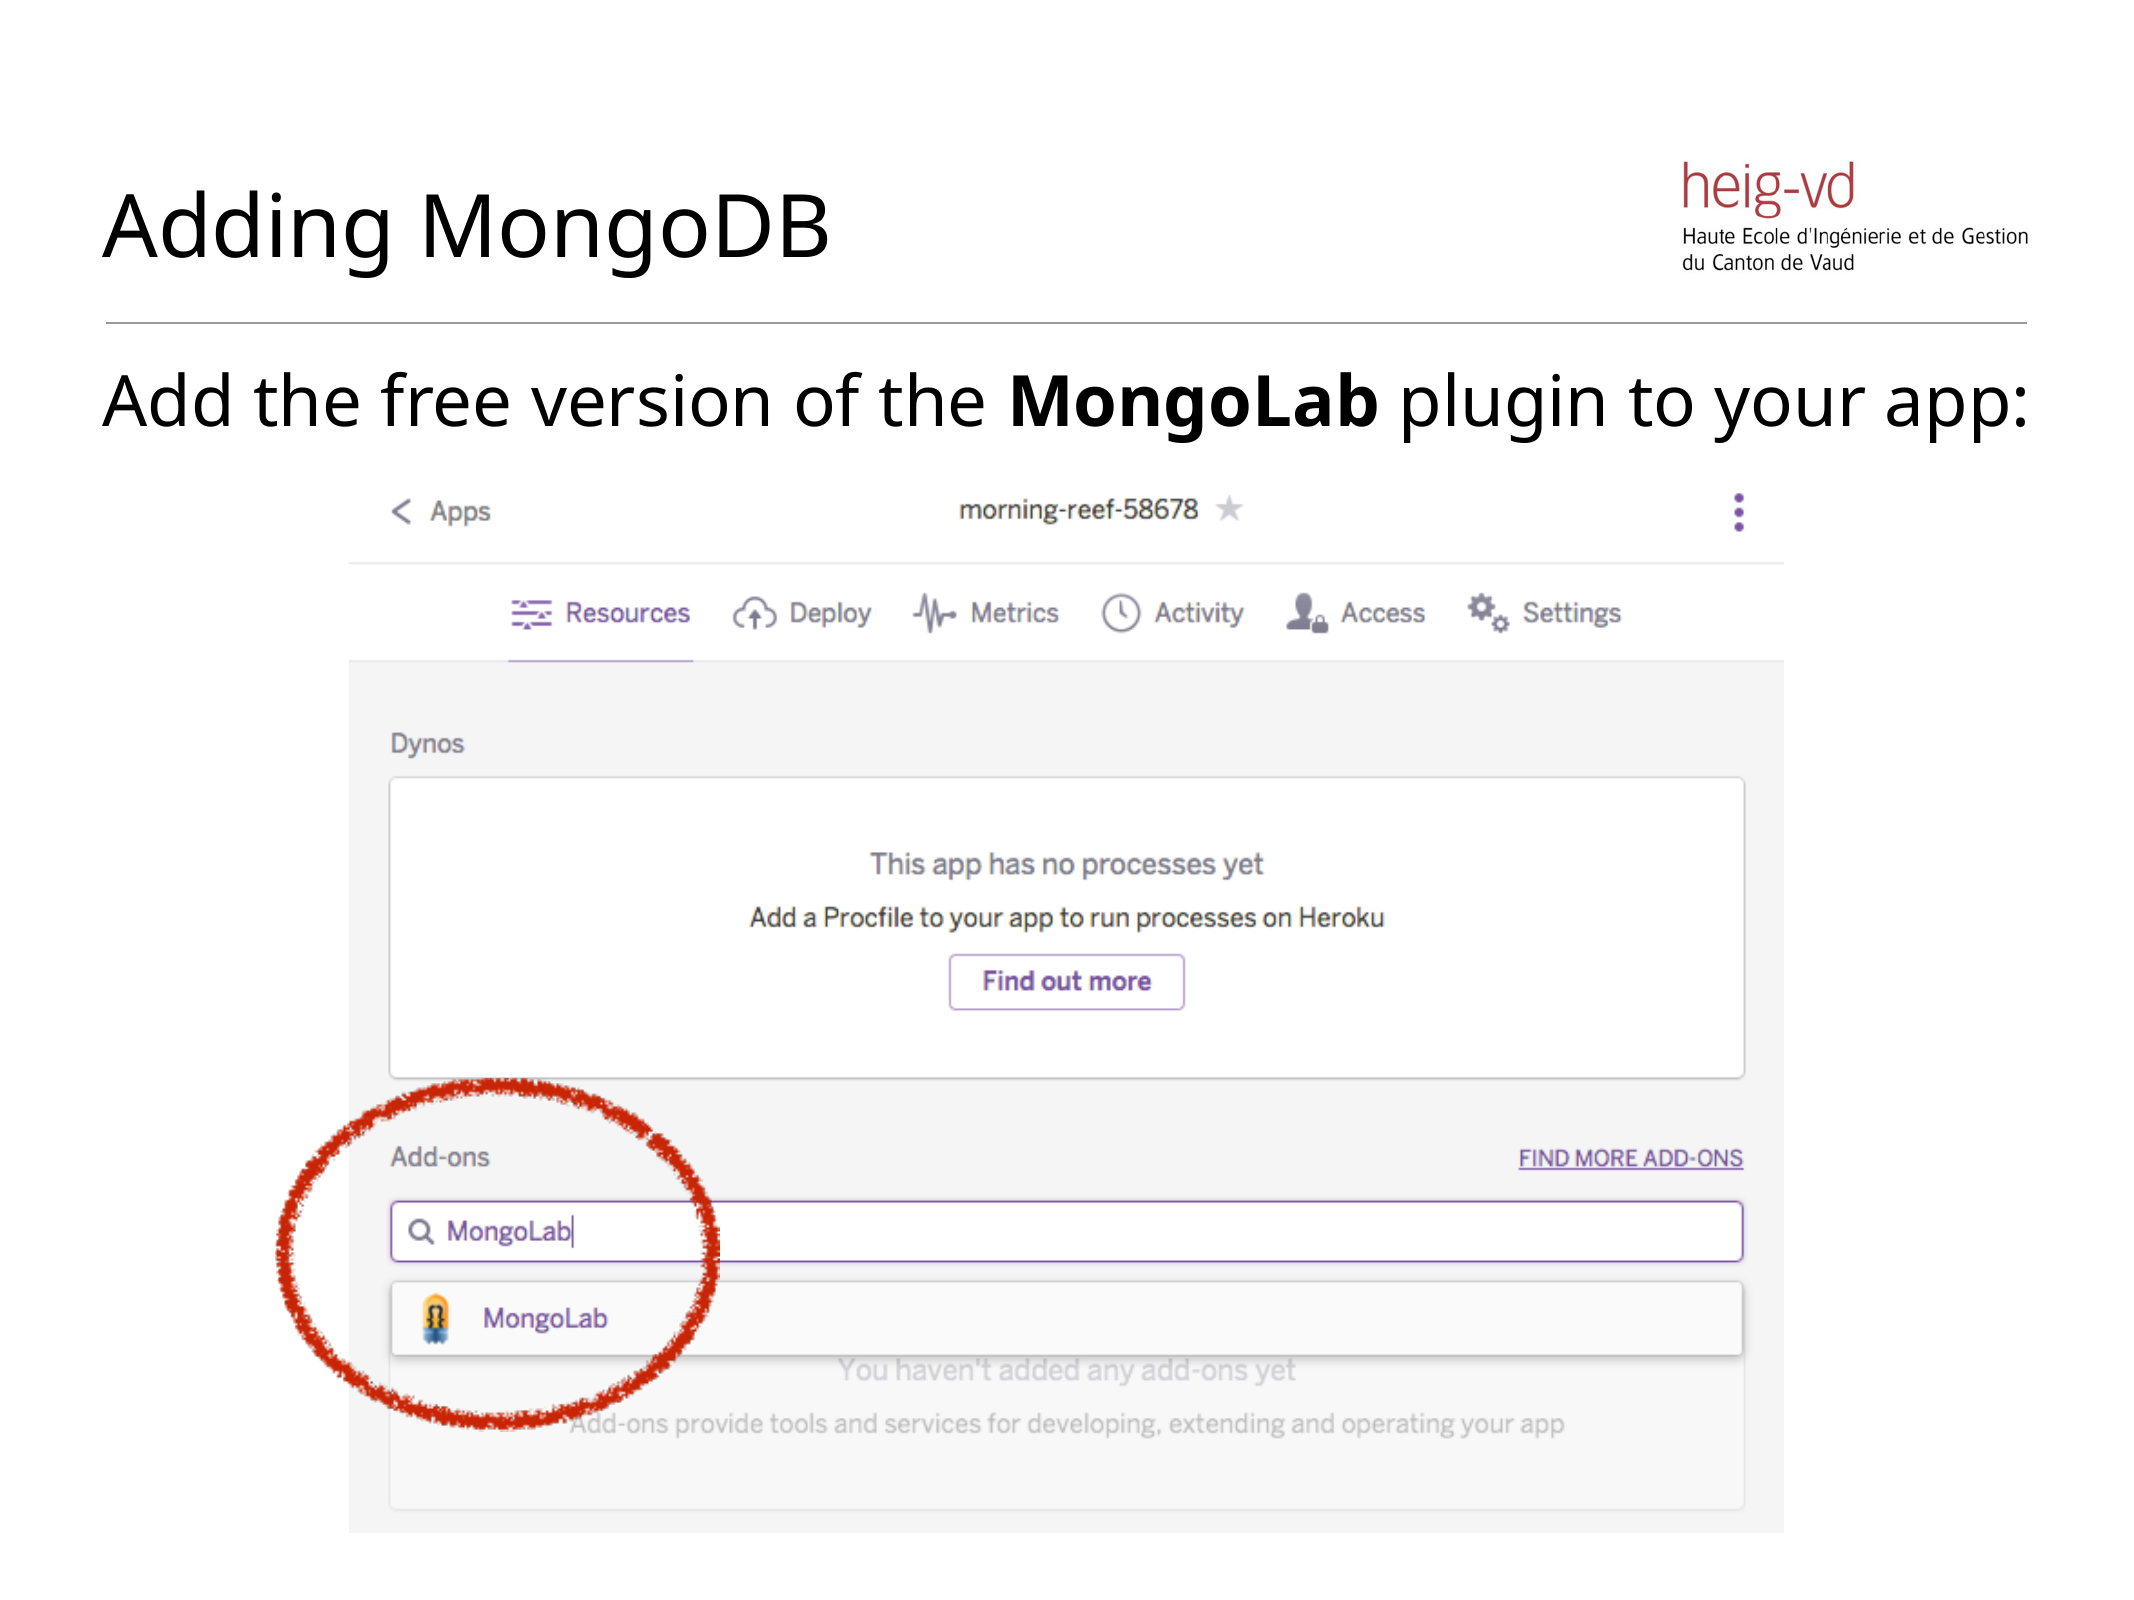

# Adding MongoDB
Add the free version of the MongoLab plugin to your app: